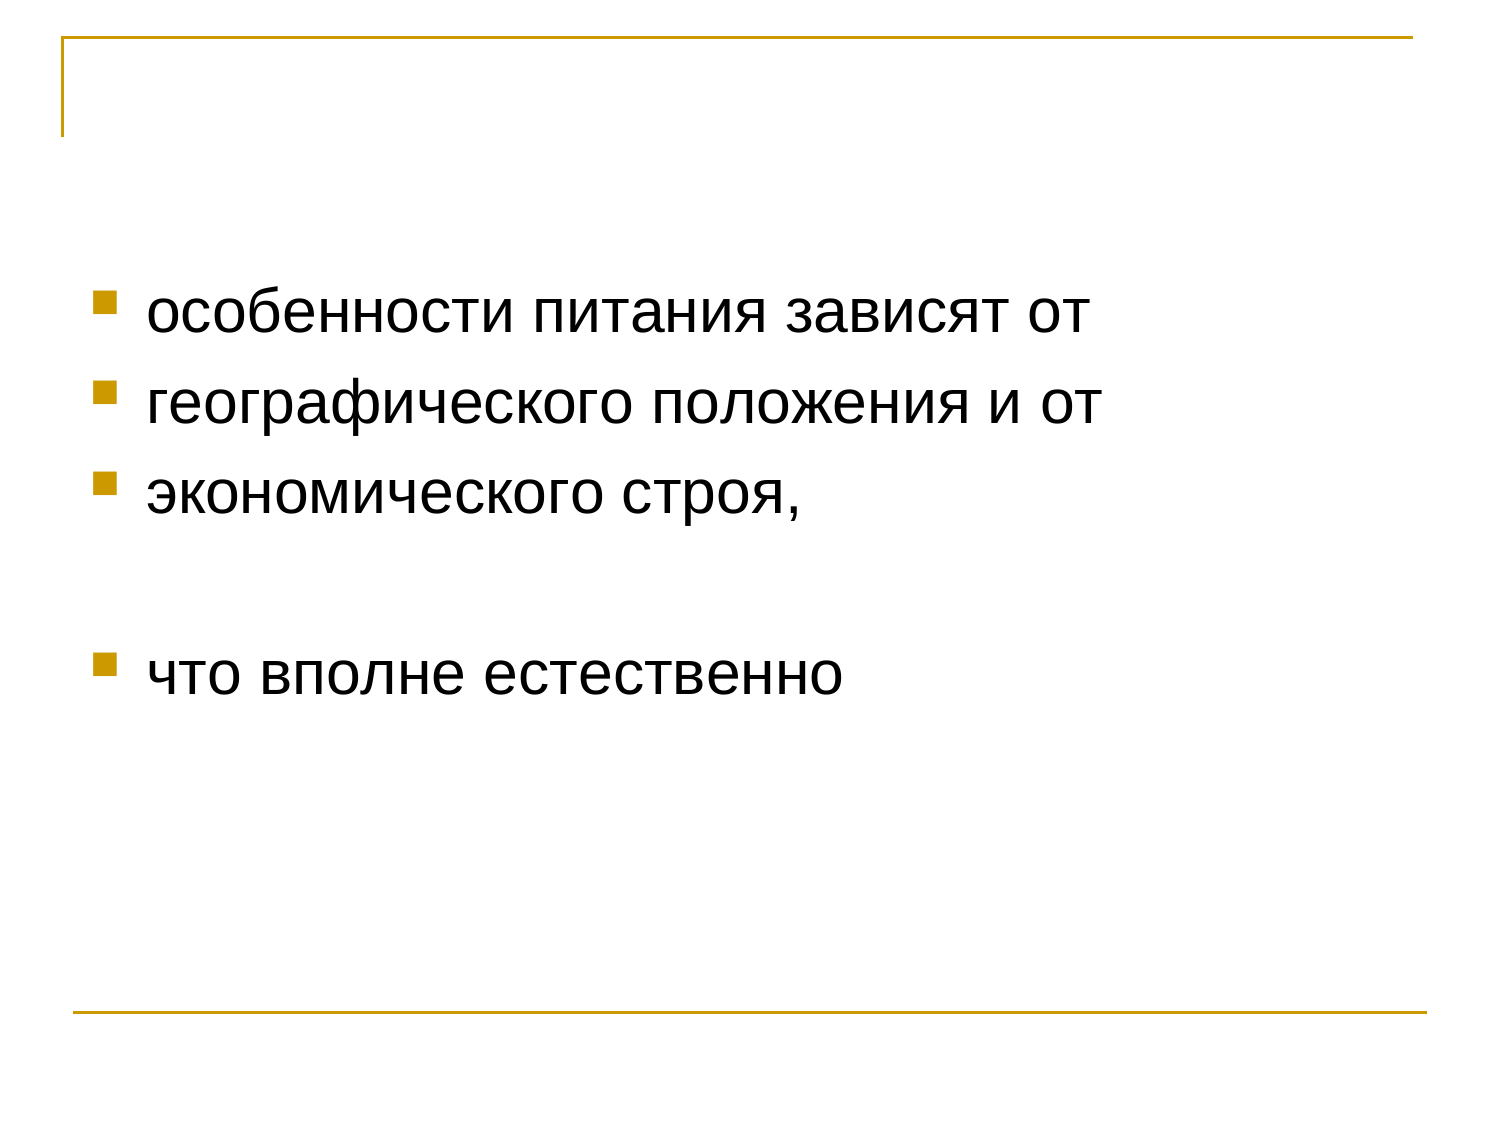

#
особенности питания зависят от
географического положения и от
экономического строя,
что вполне естественно